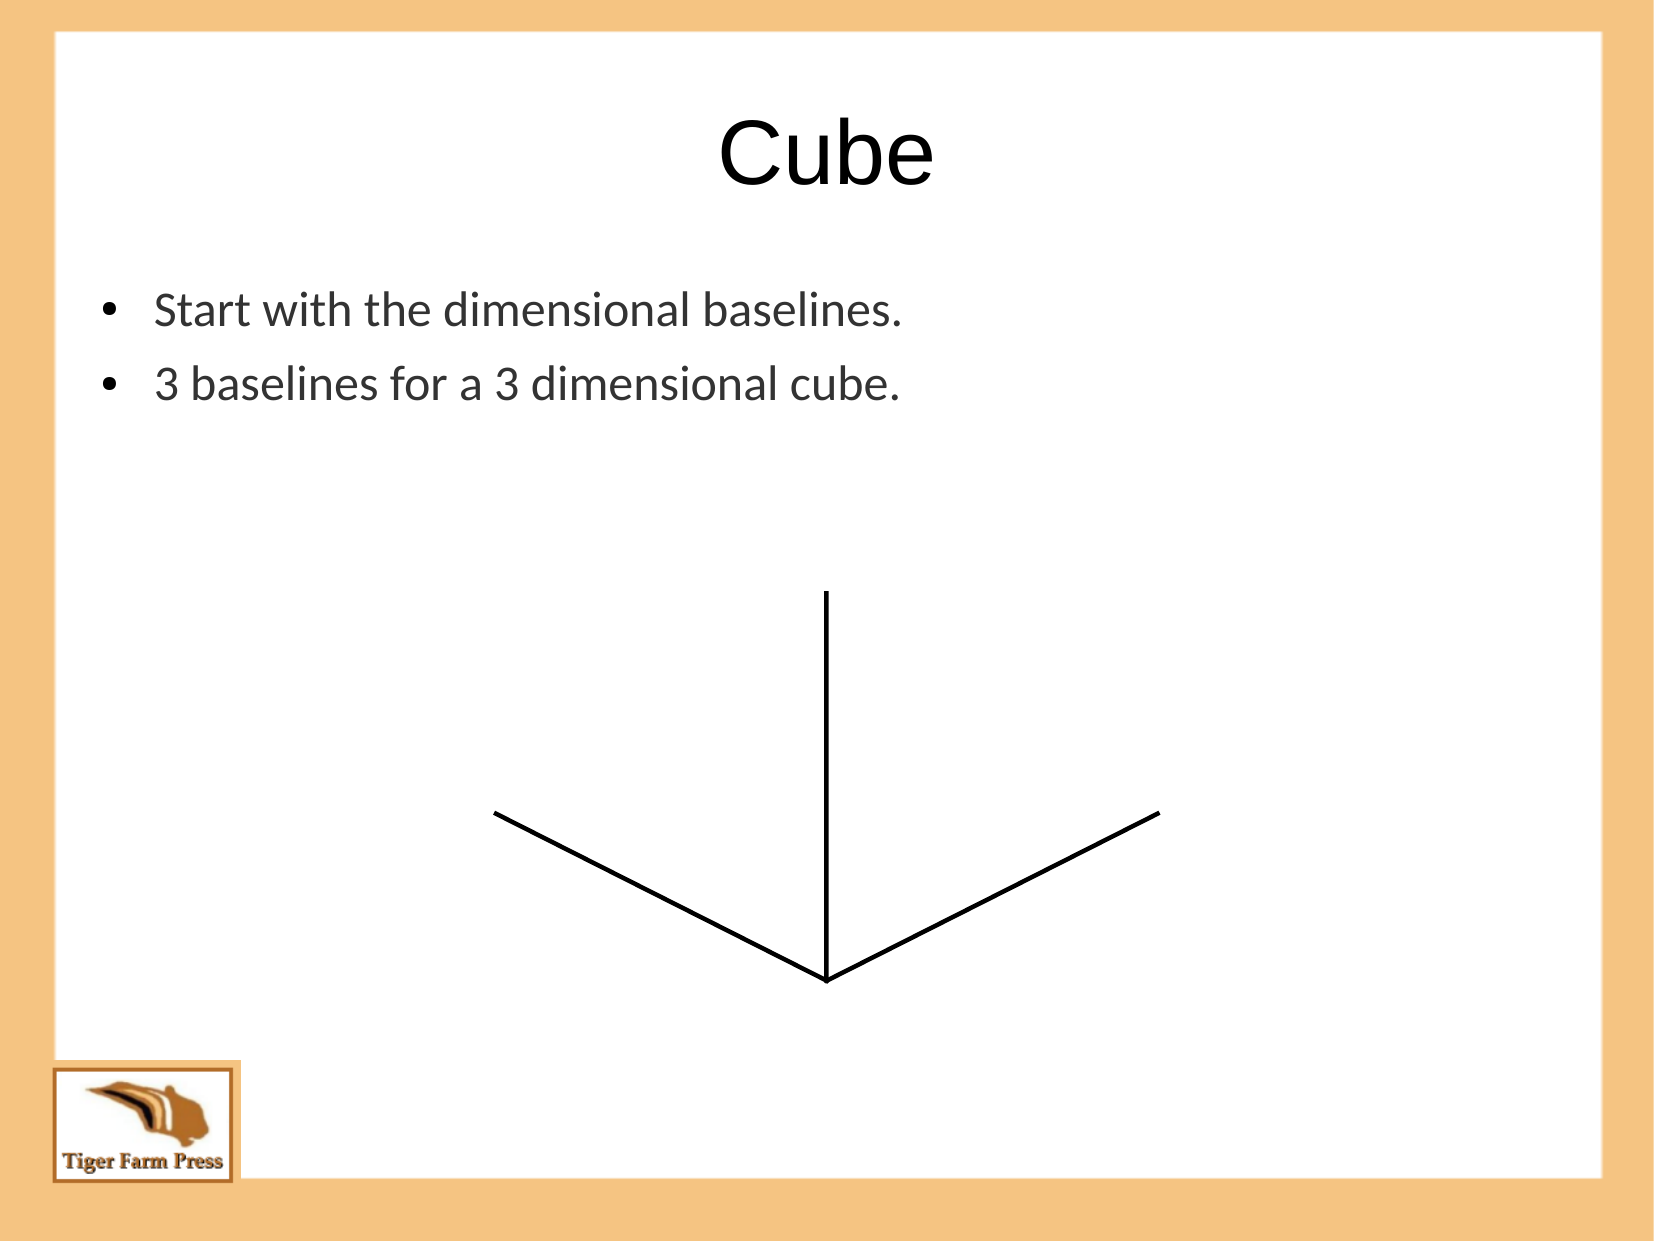

# Cube
Start with the dimensional baselines.
3 baselines for a 3 dimensional cube.